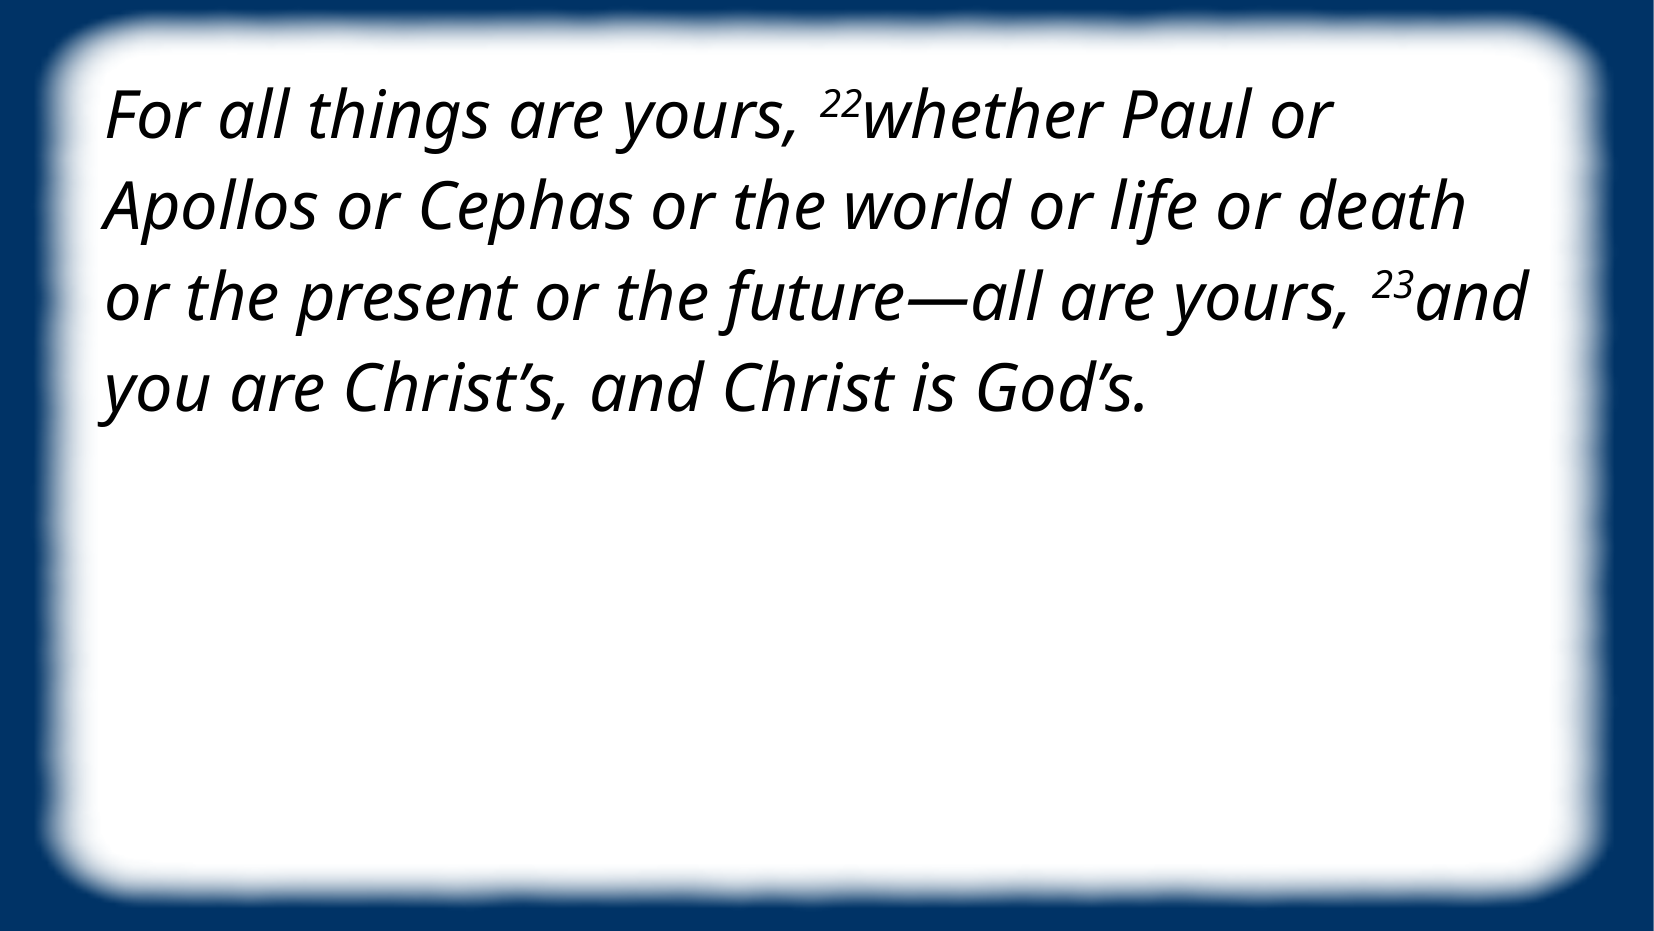

For all things are yours, 22whether Paul or Apollos or Cephas or the world or life or death or the present or the future—all are yours, 23and you are Christ’s, and Christ is God’s.